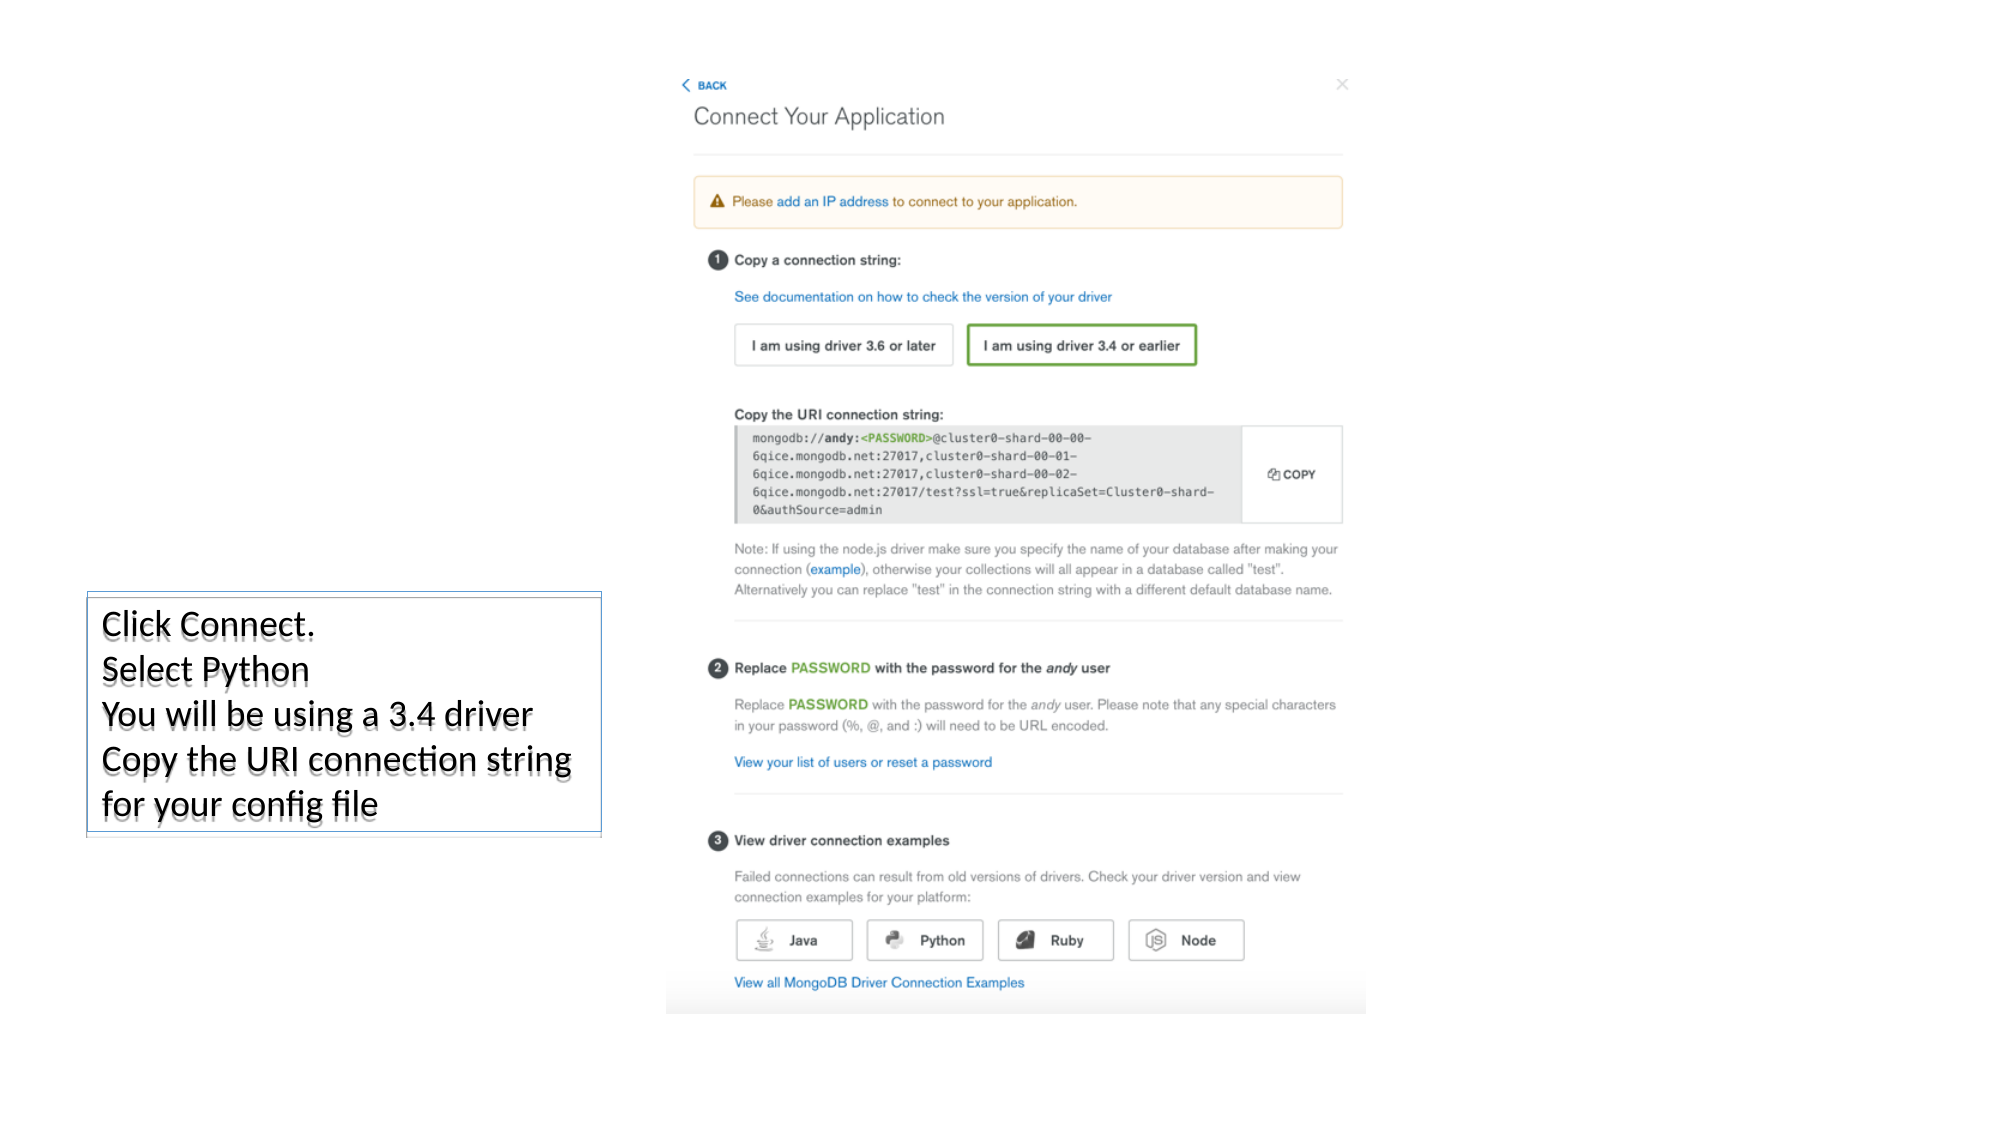

Click Connect.
Select Python
You will be using a 3.4 driver
Copy the URI connection string for your config file